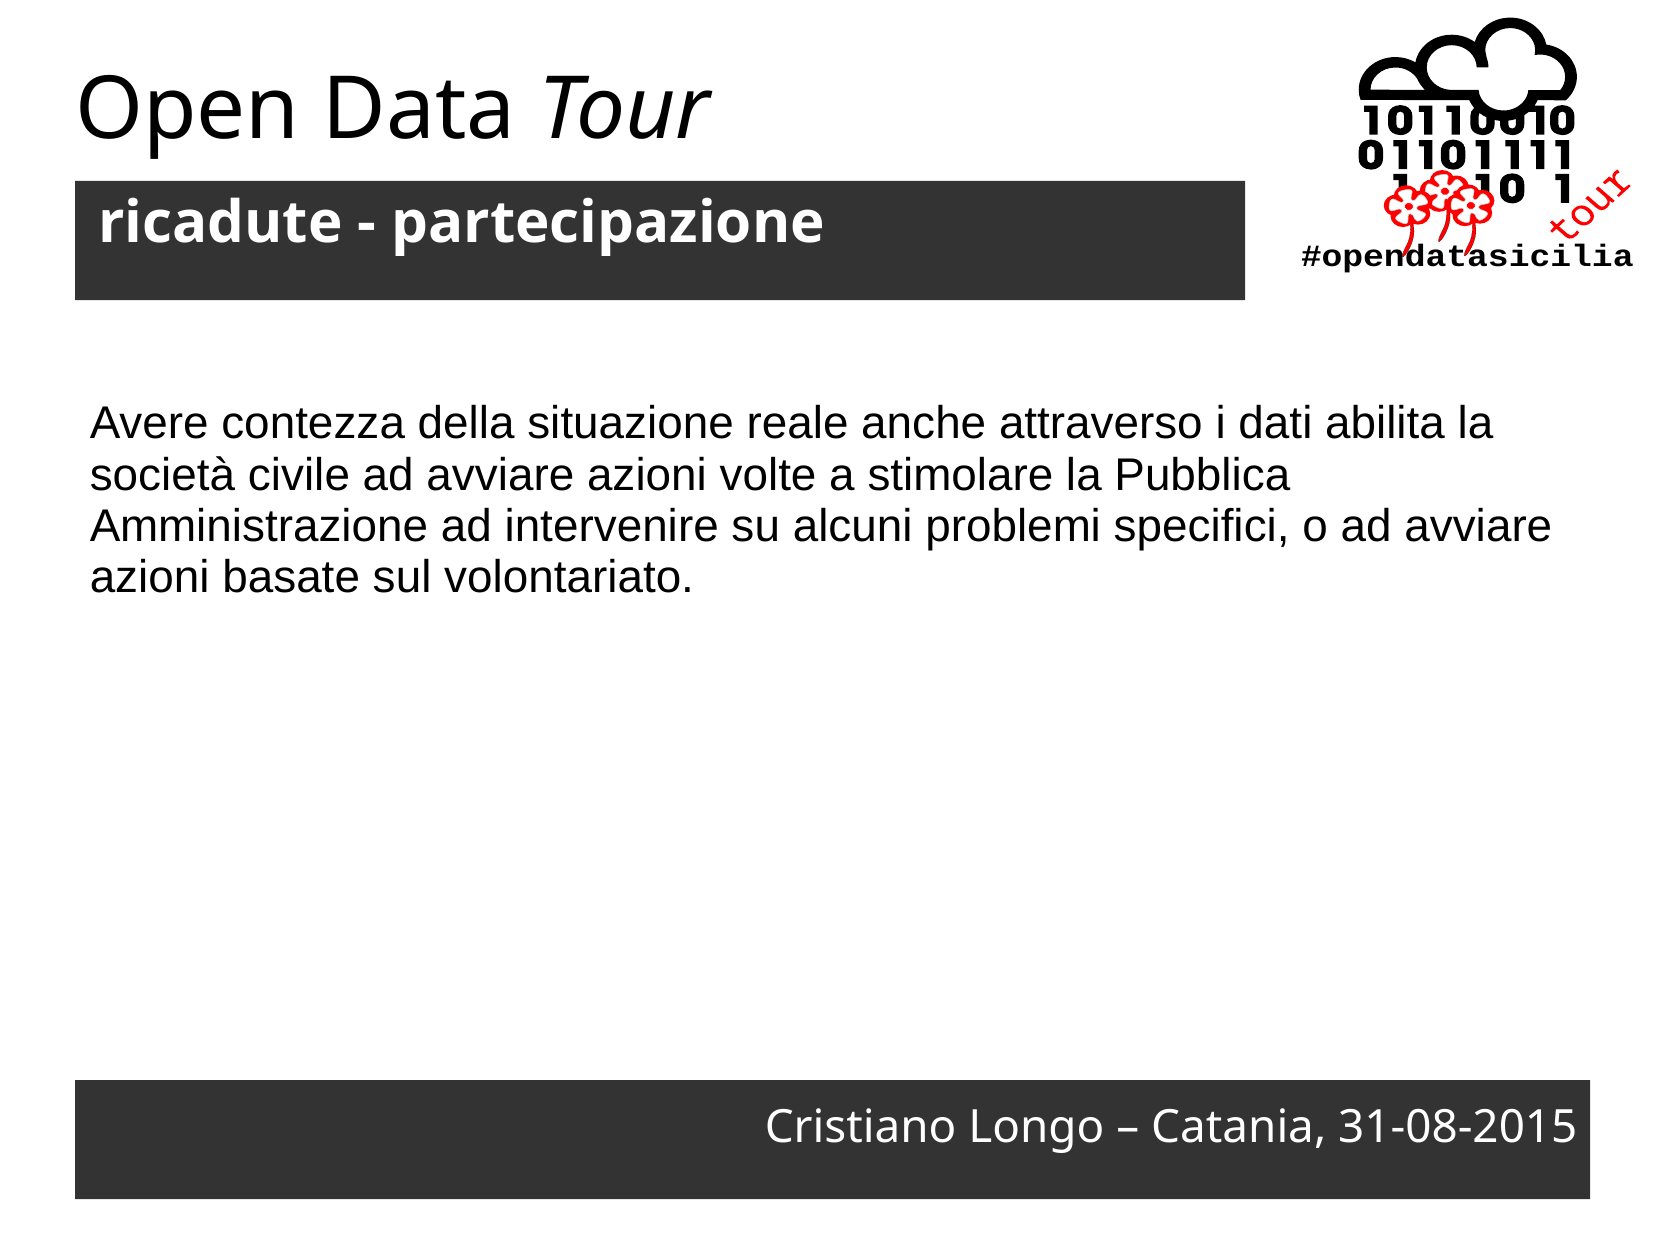

# Open Data Tour
 ricadute - partecipazione
Avere contezza della situazione reale anche attraverso i dati abilita la società civile ad avviare azioni volte a stimolare la Pubblica Amministrazione ad intervenire su alcuni problemi specifici, o ad avviare azioni basate sul volontariato.
 Cristiano Longo – Catania, 31-08-2015